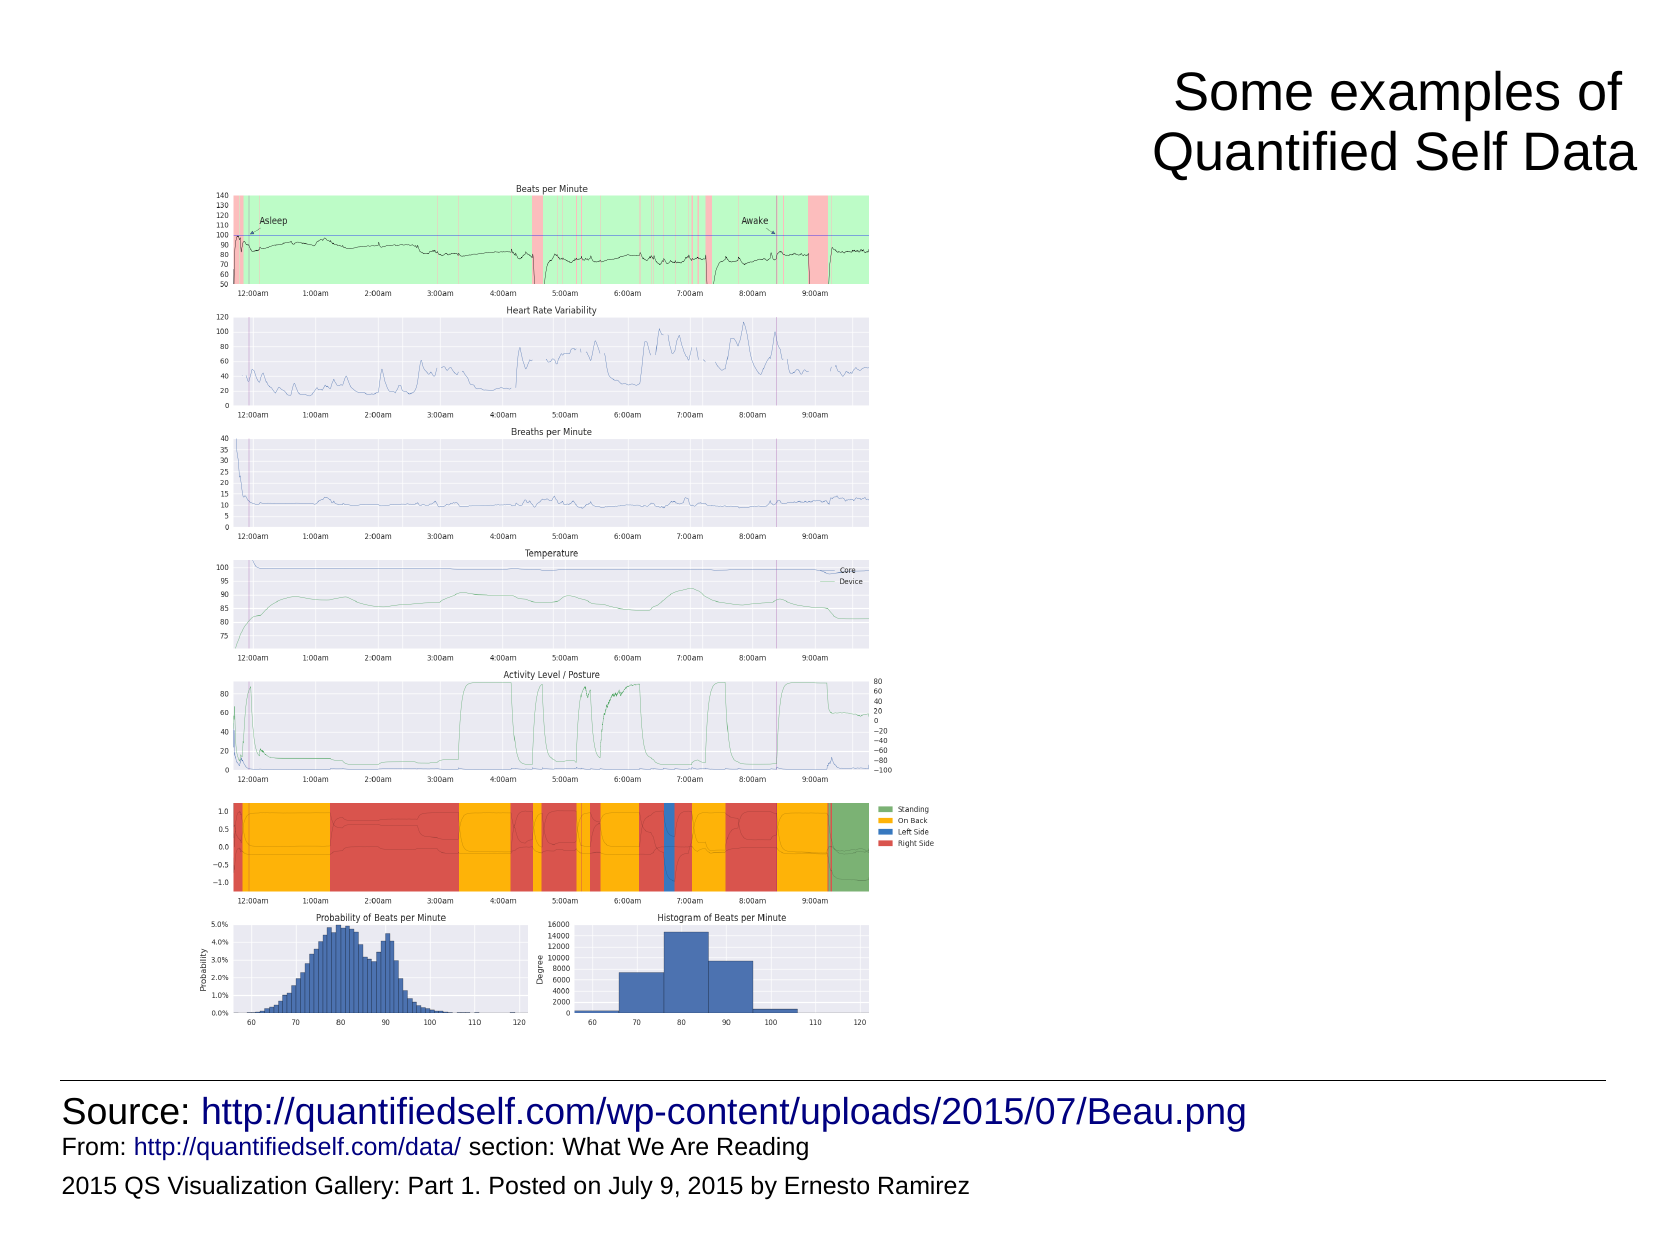

# Some examples of Quantified Self Data
Source: http://quantifiedself.com/wp-content/uploads/2015/07/Beau.png
From: http://quantifiedself.com/data/ section: What We Are Reading
2015 QS Visualization Gallery: Part 1. Posted on July 9, 2015 by Ernesto Ramirez